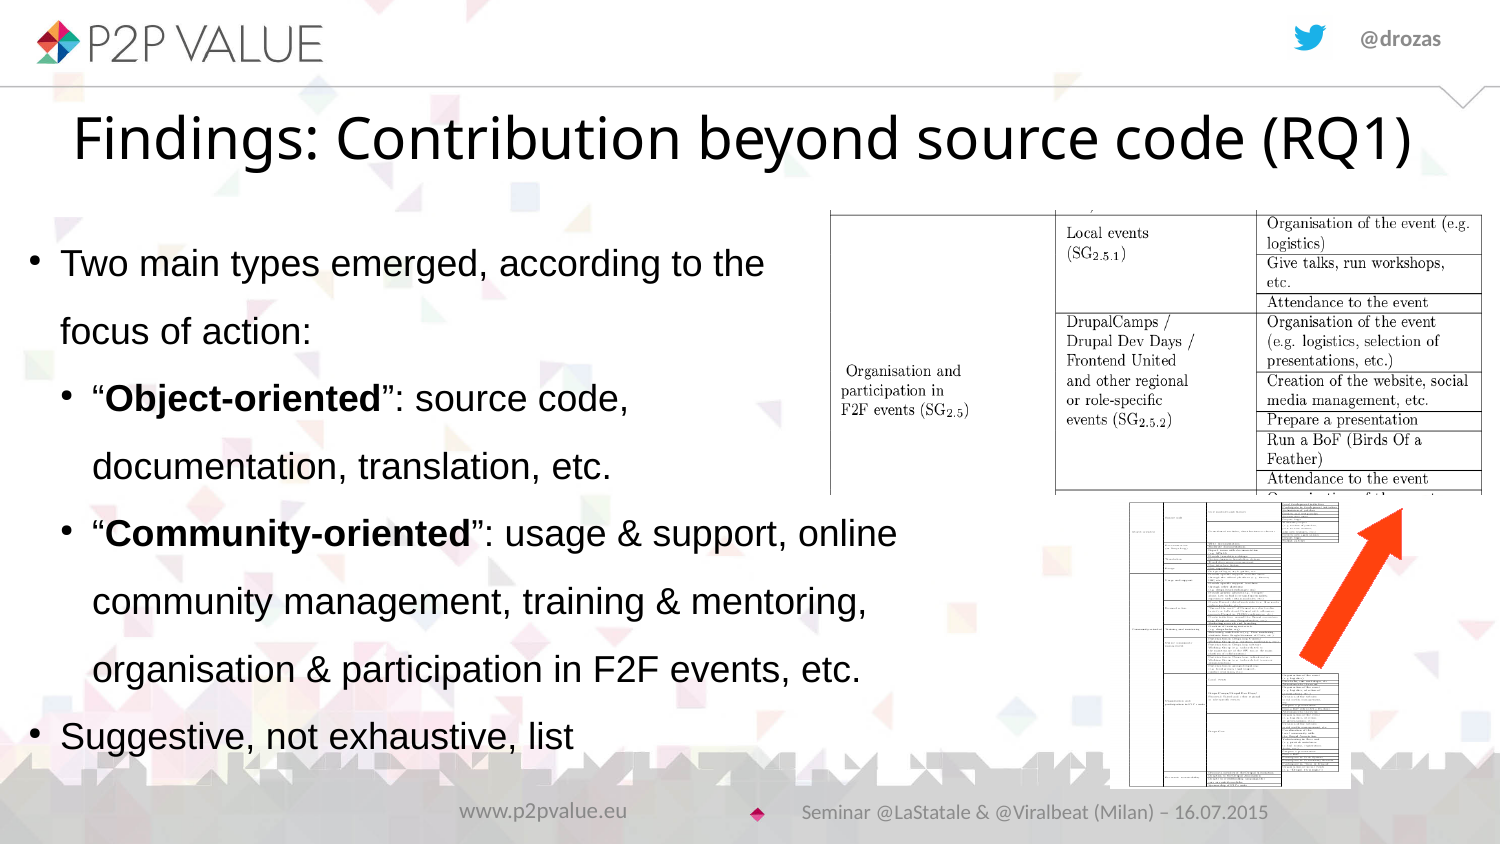

@drozas
Findings: Contribution beyond source code (RQ1)
# Two main types emerged, according to the focus of action:
“Object-oriented”: source code,
documentation, translation, etc.
“Community-oriented”: usage & support, online community management, training & mentoring, organisation & participation in F2F events, etc.
Suggestive, not exhaustive, list
Seminar @LaStatale & @Viralbeat (Milan) – 16.07.2015
www.p2pvalue.eu